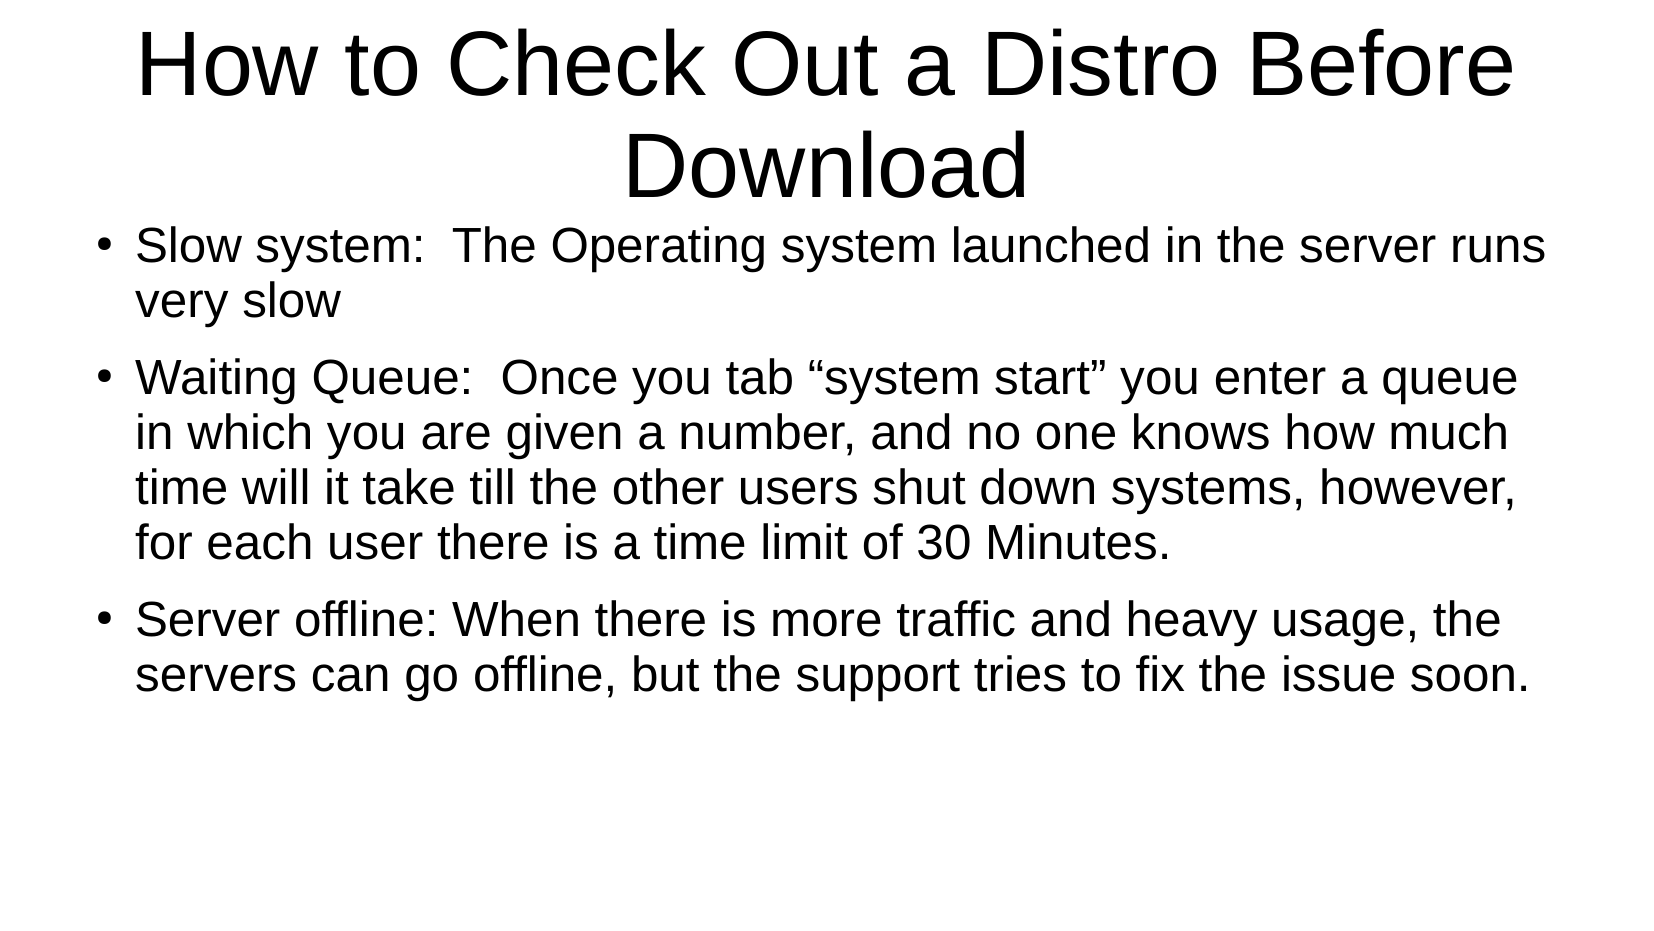

# How to Check Out a Distro Before Download
Slow system: The Operating system launched in the server runs very slow
Waiting Queue: Once you tab “system start” you enter a queue in which you are given a number, and no one knows how much time will it take till the other users shut down systems, however, for each user there is a time limit of 30 Minutes.
Server offline: When there is more traffic and heavy usage, the servers can go offline, but the support tries to fix the issue soon.